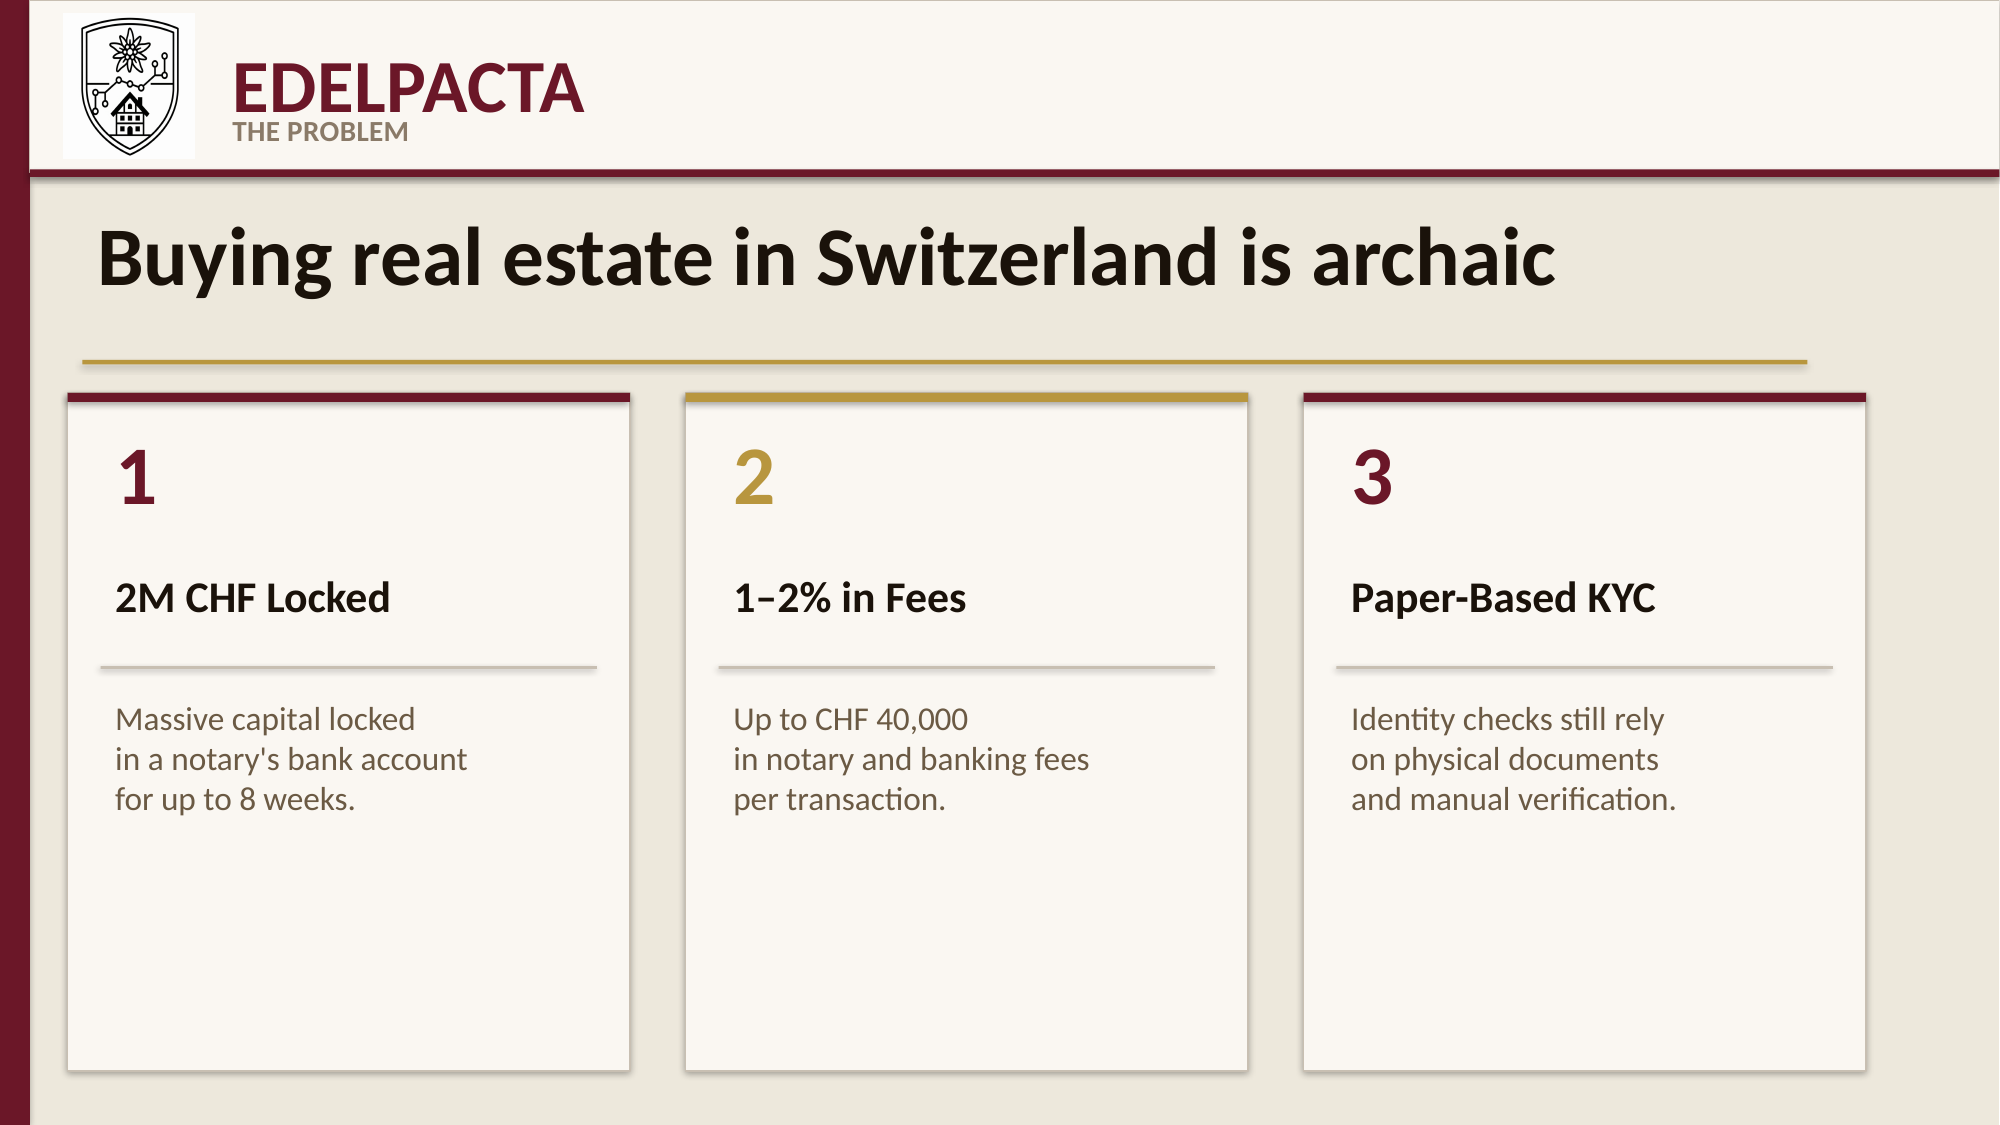

EDELPACTA
THE PROBLEM
Buying real estate in Switzerland is archaic
1
2
3
2M CHF Locked
1–2% in Fees
Paper-Based KYC
Massive capital locked
in a notary's bank account
for up to 8 weeks.
Up to CHF 40,000
in notary and banking fees
per transaction.
Identity checks still rely
on physical documents
and manual verification.